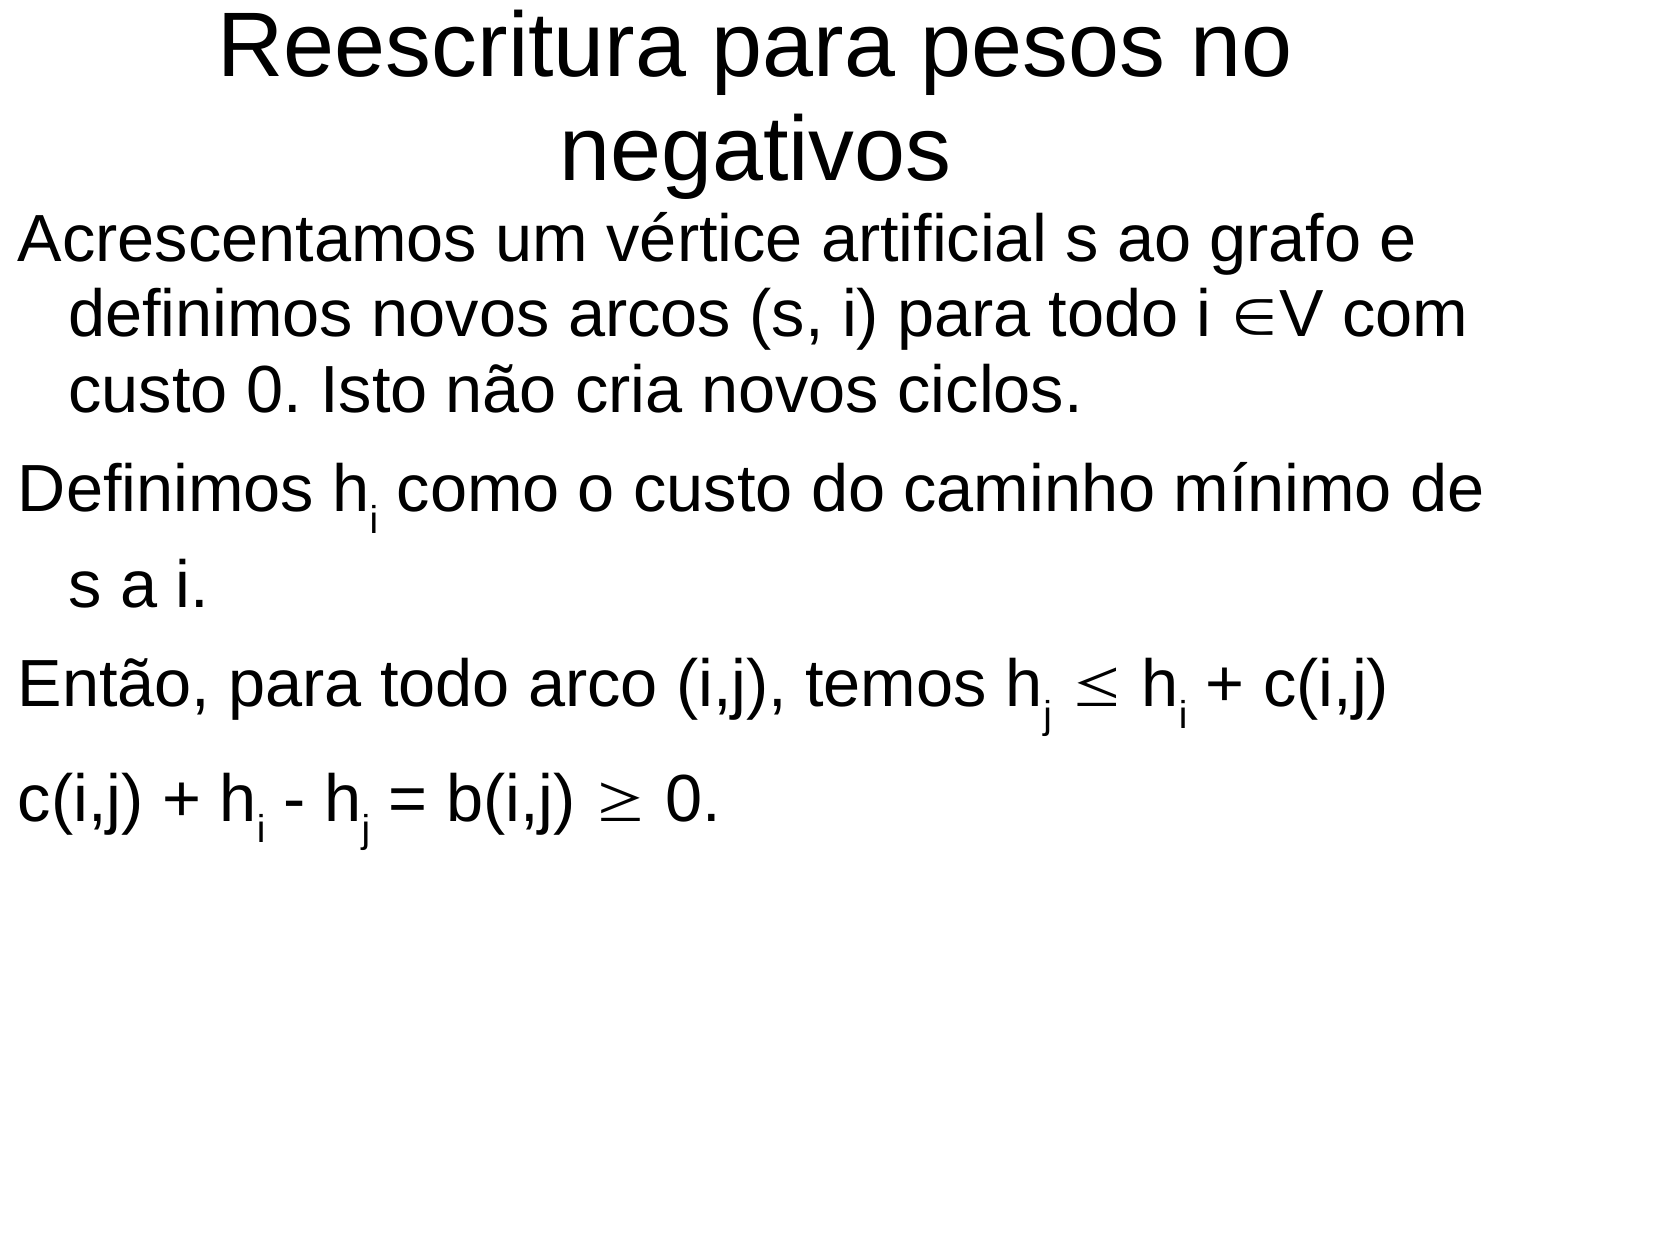

# Reescritura para pesos no negativos
Acrescentamos um vértice artificial s ao grafo e definimos novos arcos (s, i) para todo i V com custo 0. Isto não cria novos ciclos.
Definimos hi como o custo do caminho mínimo de s a i.
Então, para todo arco (i,j), temos hj  hi + c(i,j)‏
c(i,j) + hi - hj = b(i,j)  0.